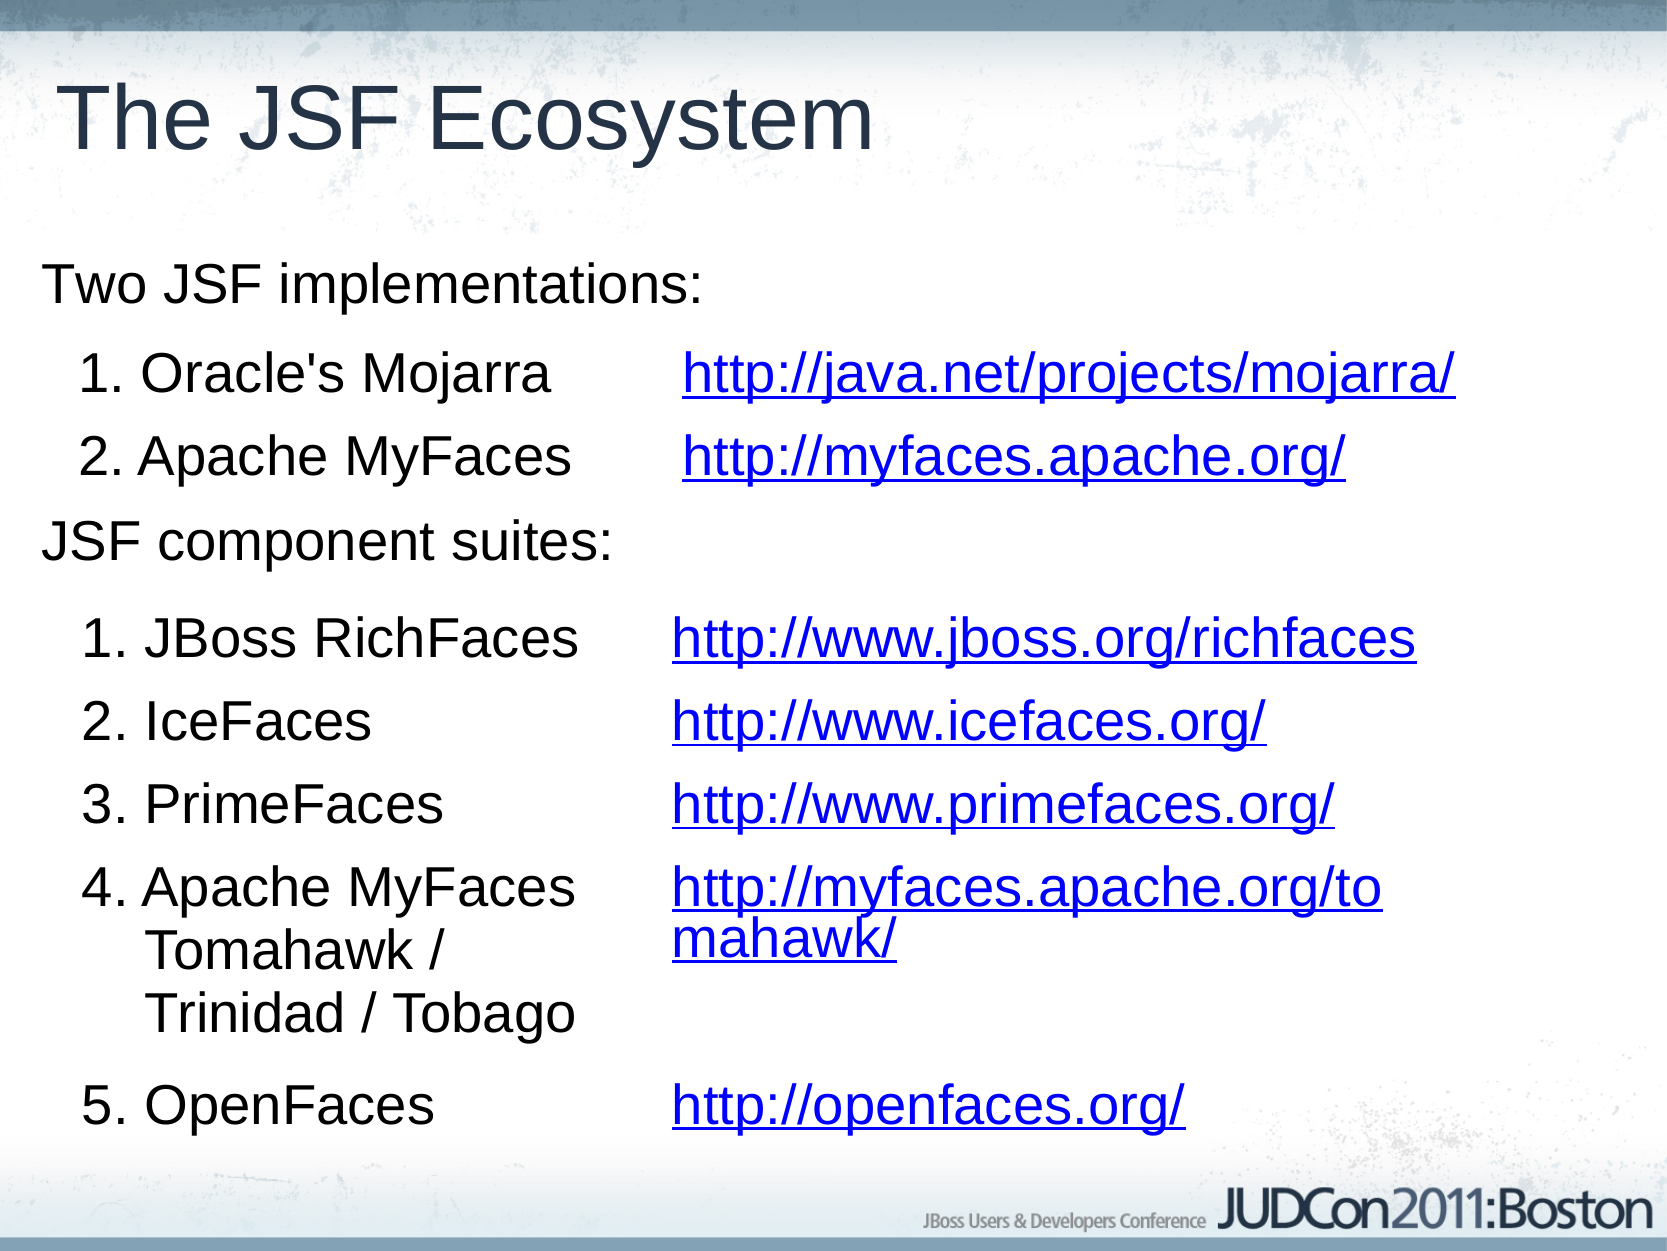

# The JSF Ecosystem
Two JSF implementations:
JSF component suites:
| 1. Oracle's Mojarra | http://java.net/projects/mojarra/ |
| --- | --- |
| 2. Apache MyFaces | http://myfaces.apache.org/ |
| 1. JBoss RichFaces | http://www.jboss.org/richfaces |
| --- | --- |
| 2. IceFaces | http://www.icefaces.org/ |
| 3. PrimeFaces | http://www.primefaces.org/ |
| 4. Apache MyFaces Tomahawk / Trinidad / Tobago | http://myfaces.apache.org/tomahawk/ |
| 5. OpenFaces | http://openfaces.org/ |